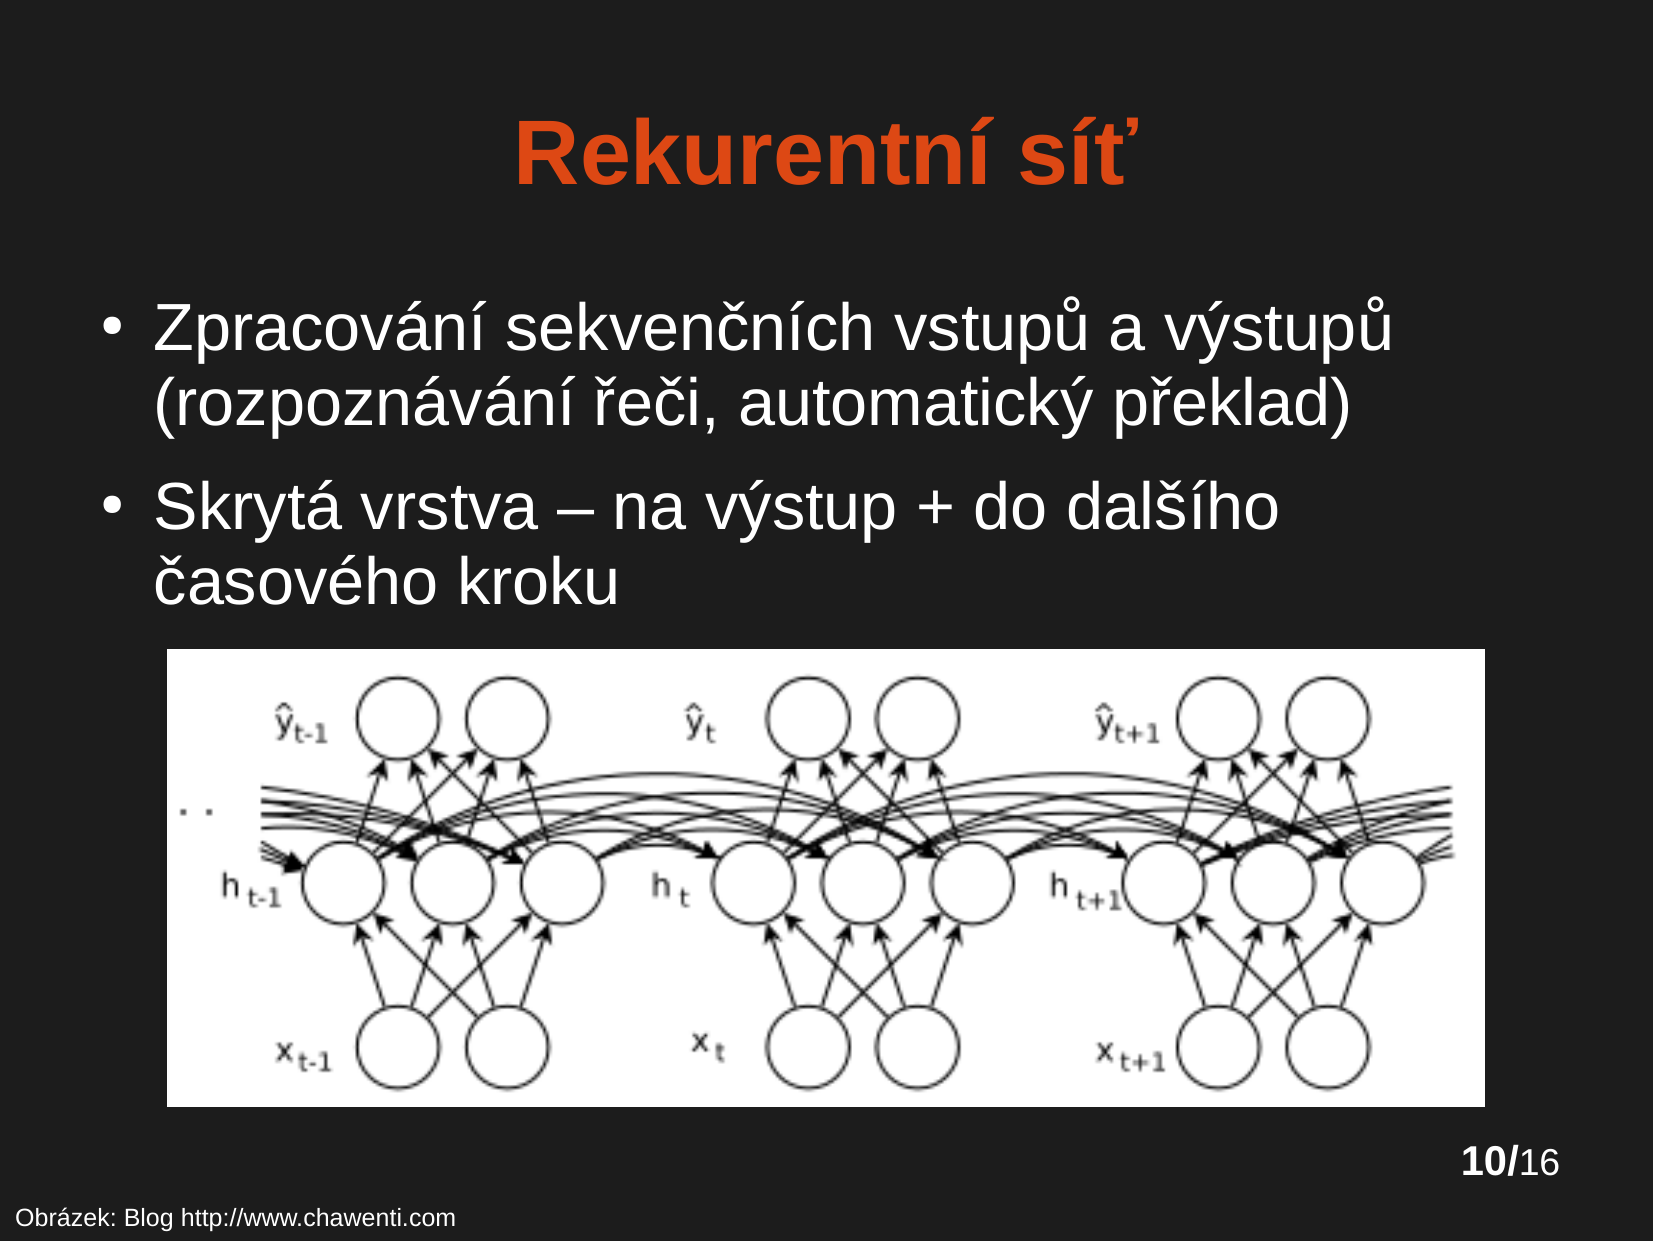

# Rekurentní síť
Zpracování sekvenčních vstupů a výstupů
(rozpoznávání řeči, automatický překlad)
Skrytá vrstva – na výstup + do dalšího časového kroku
Obrázek: Blog http://www.chawenti.com